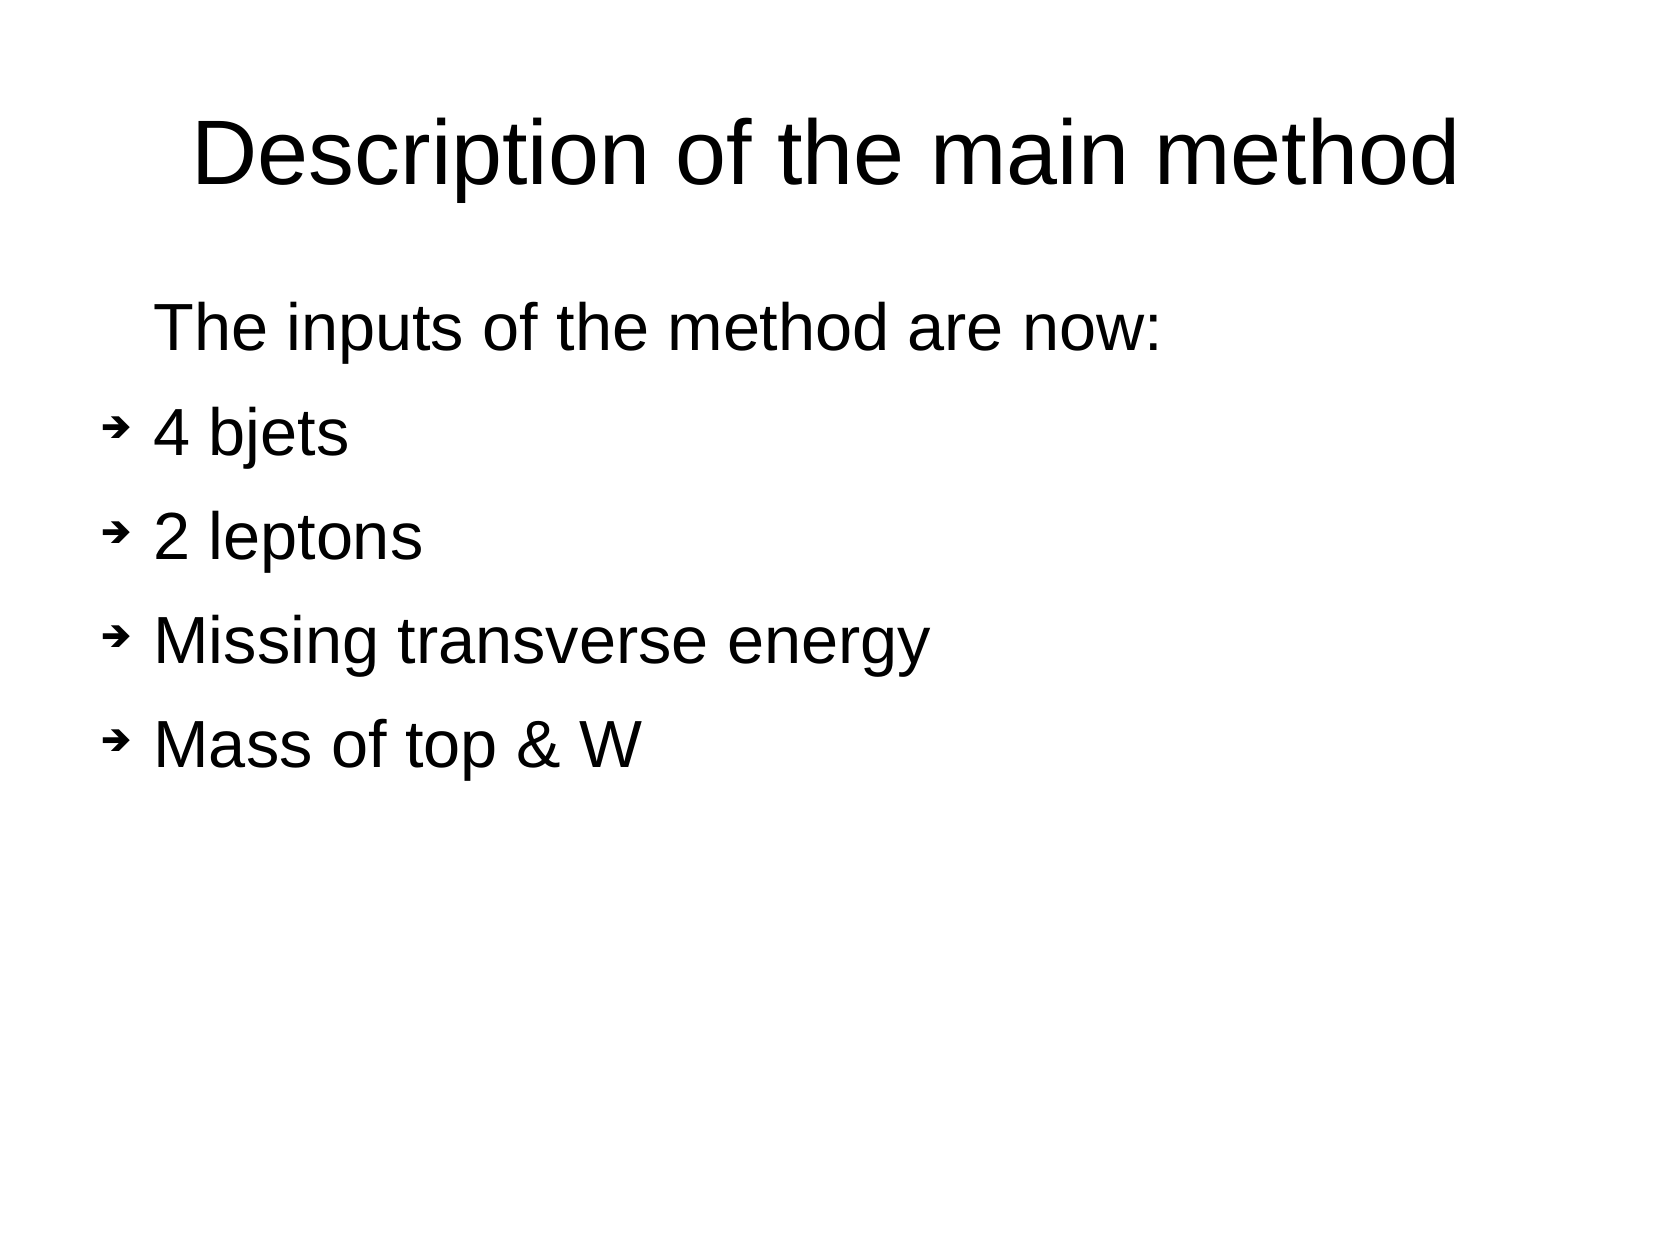

# Description of the main method
The inputs of the method are now:
4 bjets
2 leptons
Missing transverse energy
Mass of top & W